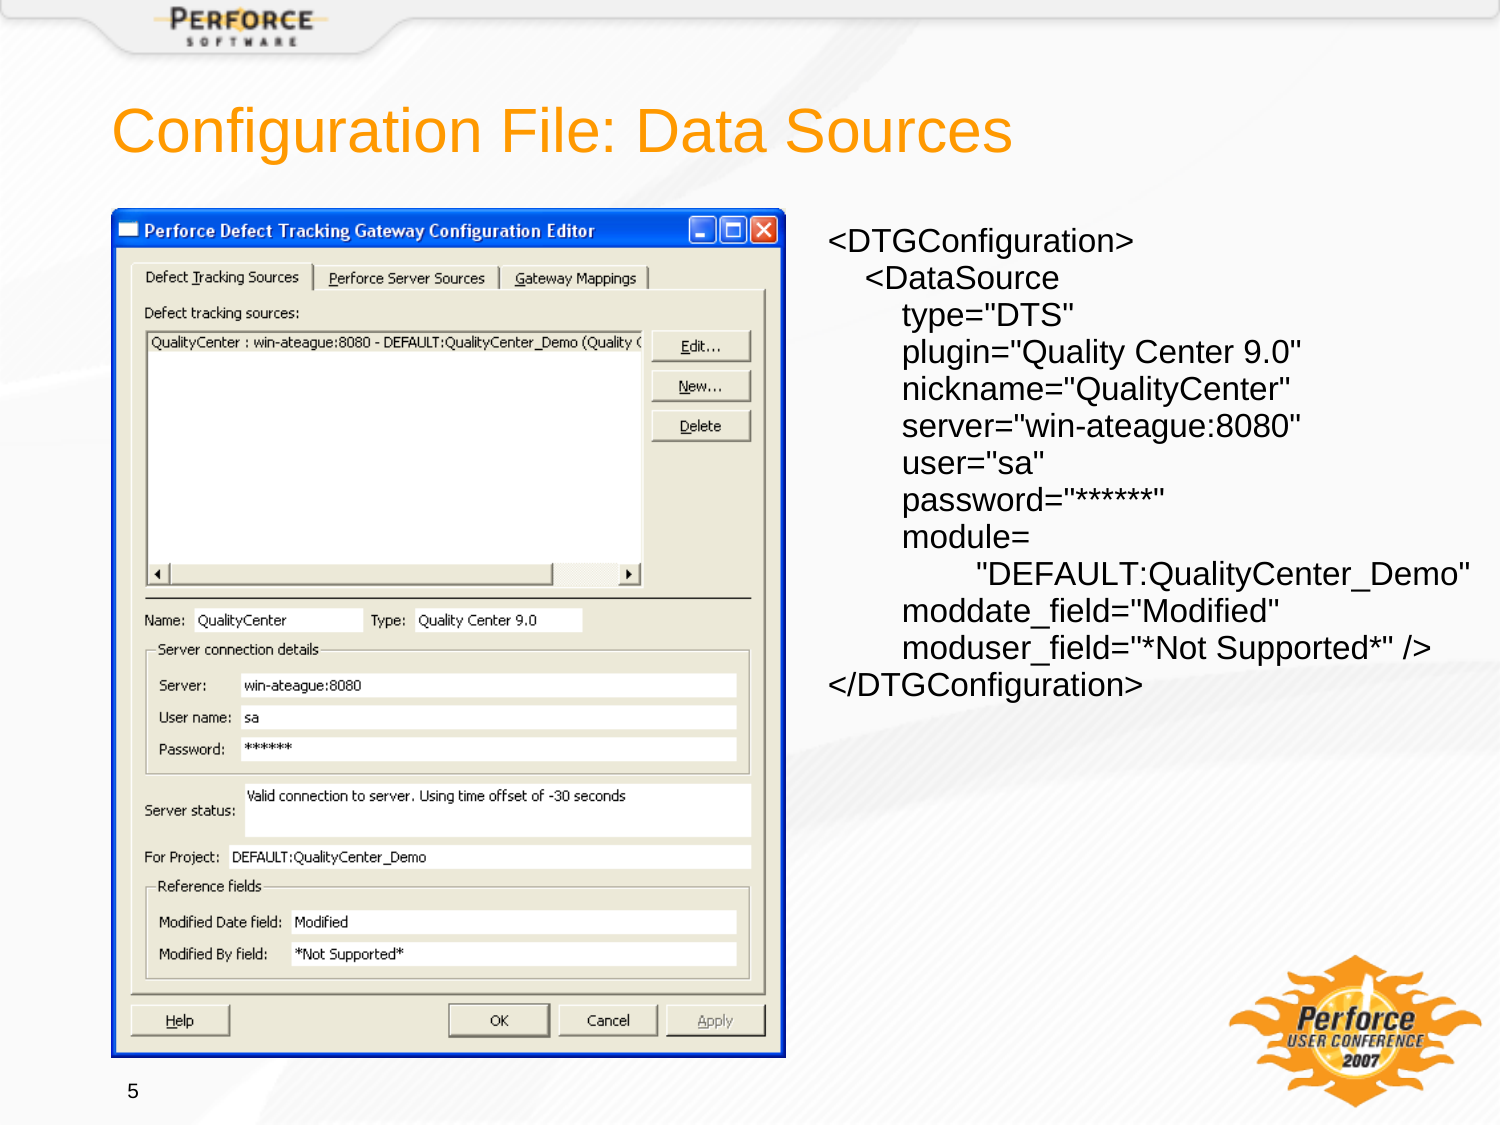

# Configuration File: Data Sources
<DTGConfiguration>
 <DataSource
 type="DTS"
 plugin="Quality Center 9.0"
 nickname="QualityCenter"
 server="win-ateague:8080"
 user="sa"
 password="******"
 module=
 "DEFAULT:QualityCenter_Demo"
 moddate_field="Modified"
 moduser_field="*Not Supported*" />
</DTGConfiguration>